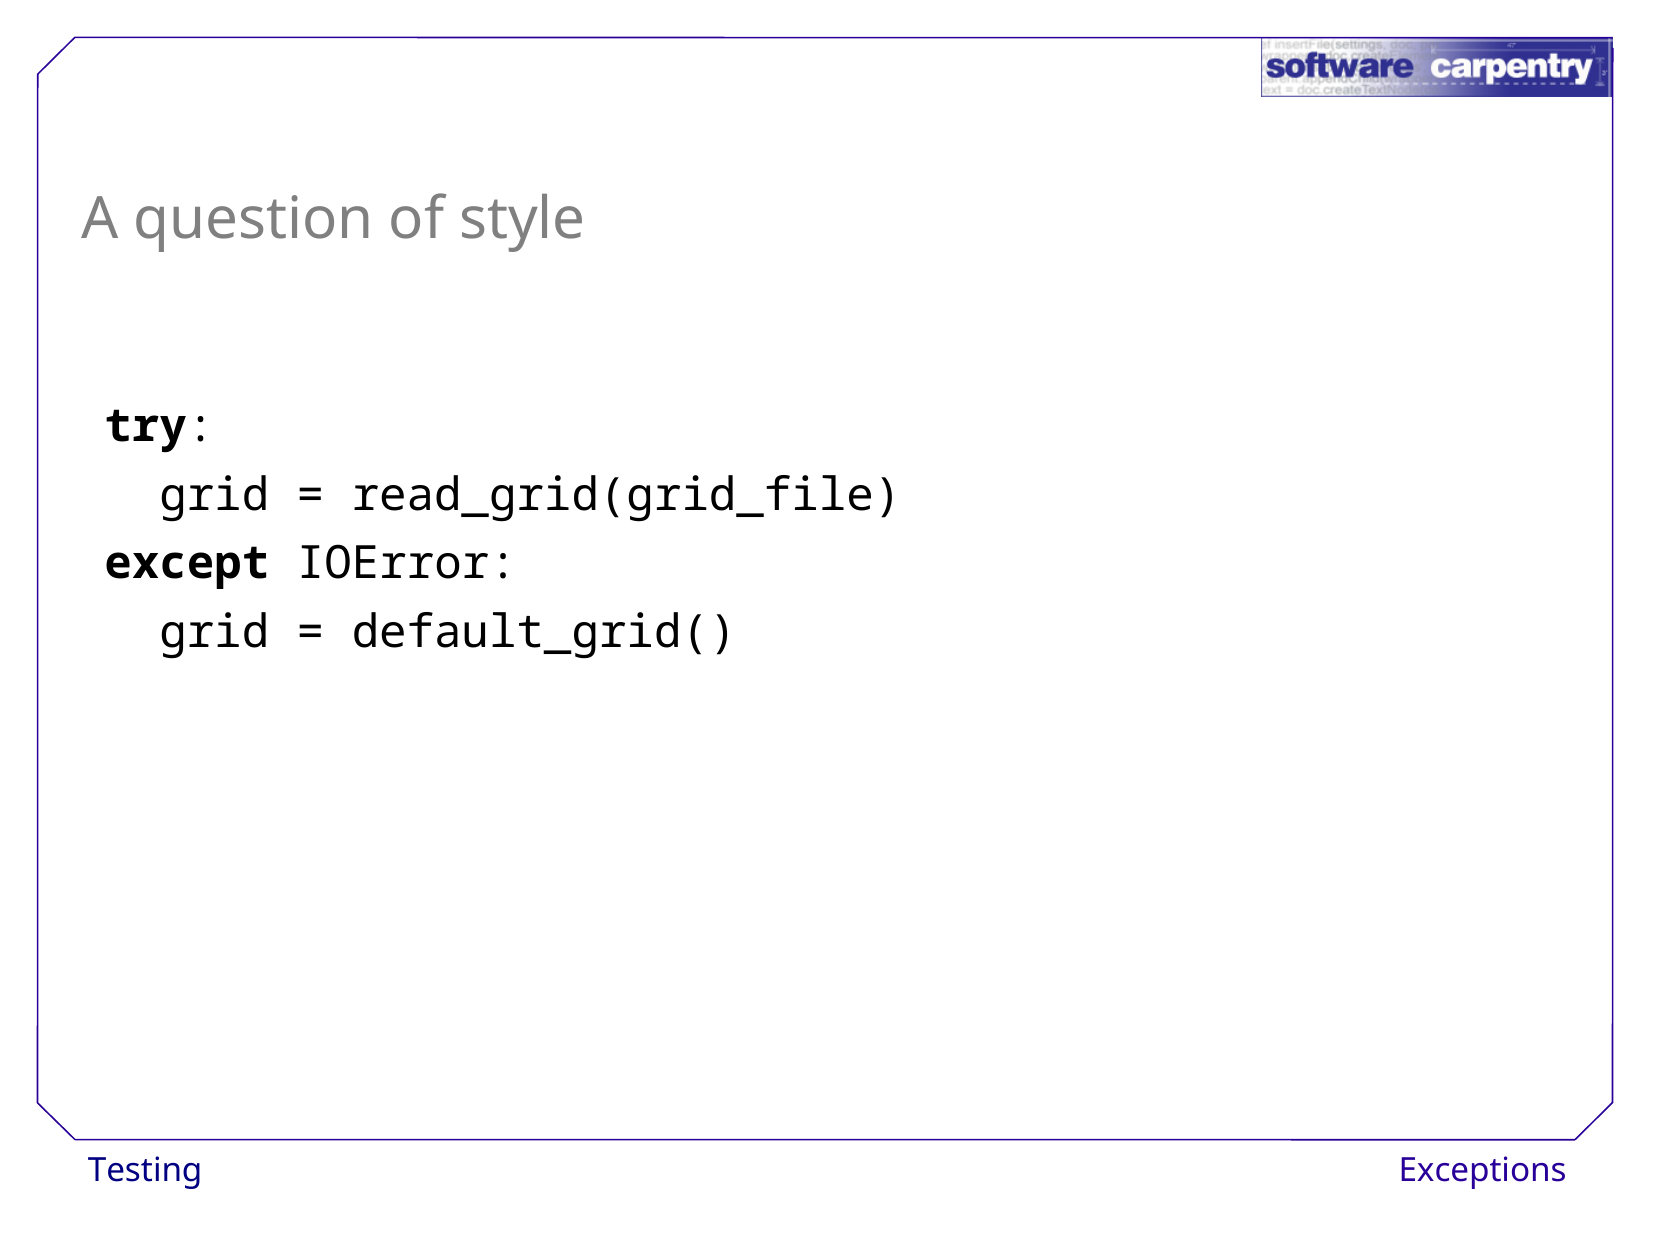

A question of style
try:
 grid = read_grid(grid_file)
except IOError:
 grid = default_grid()